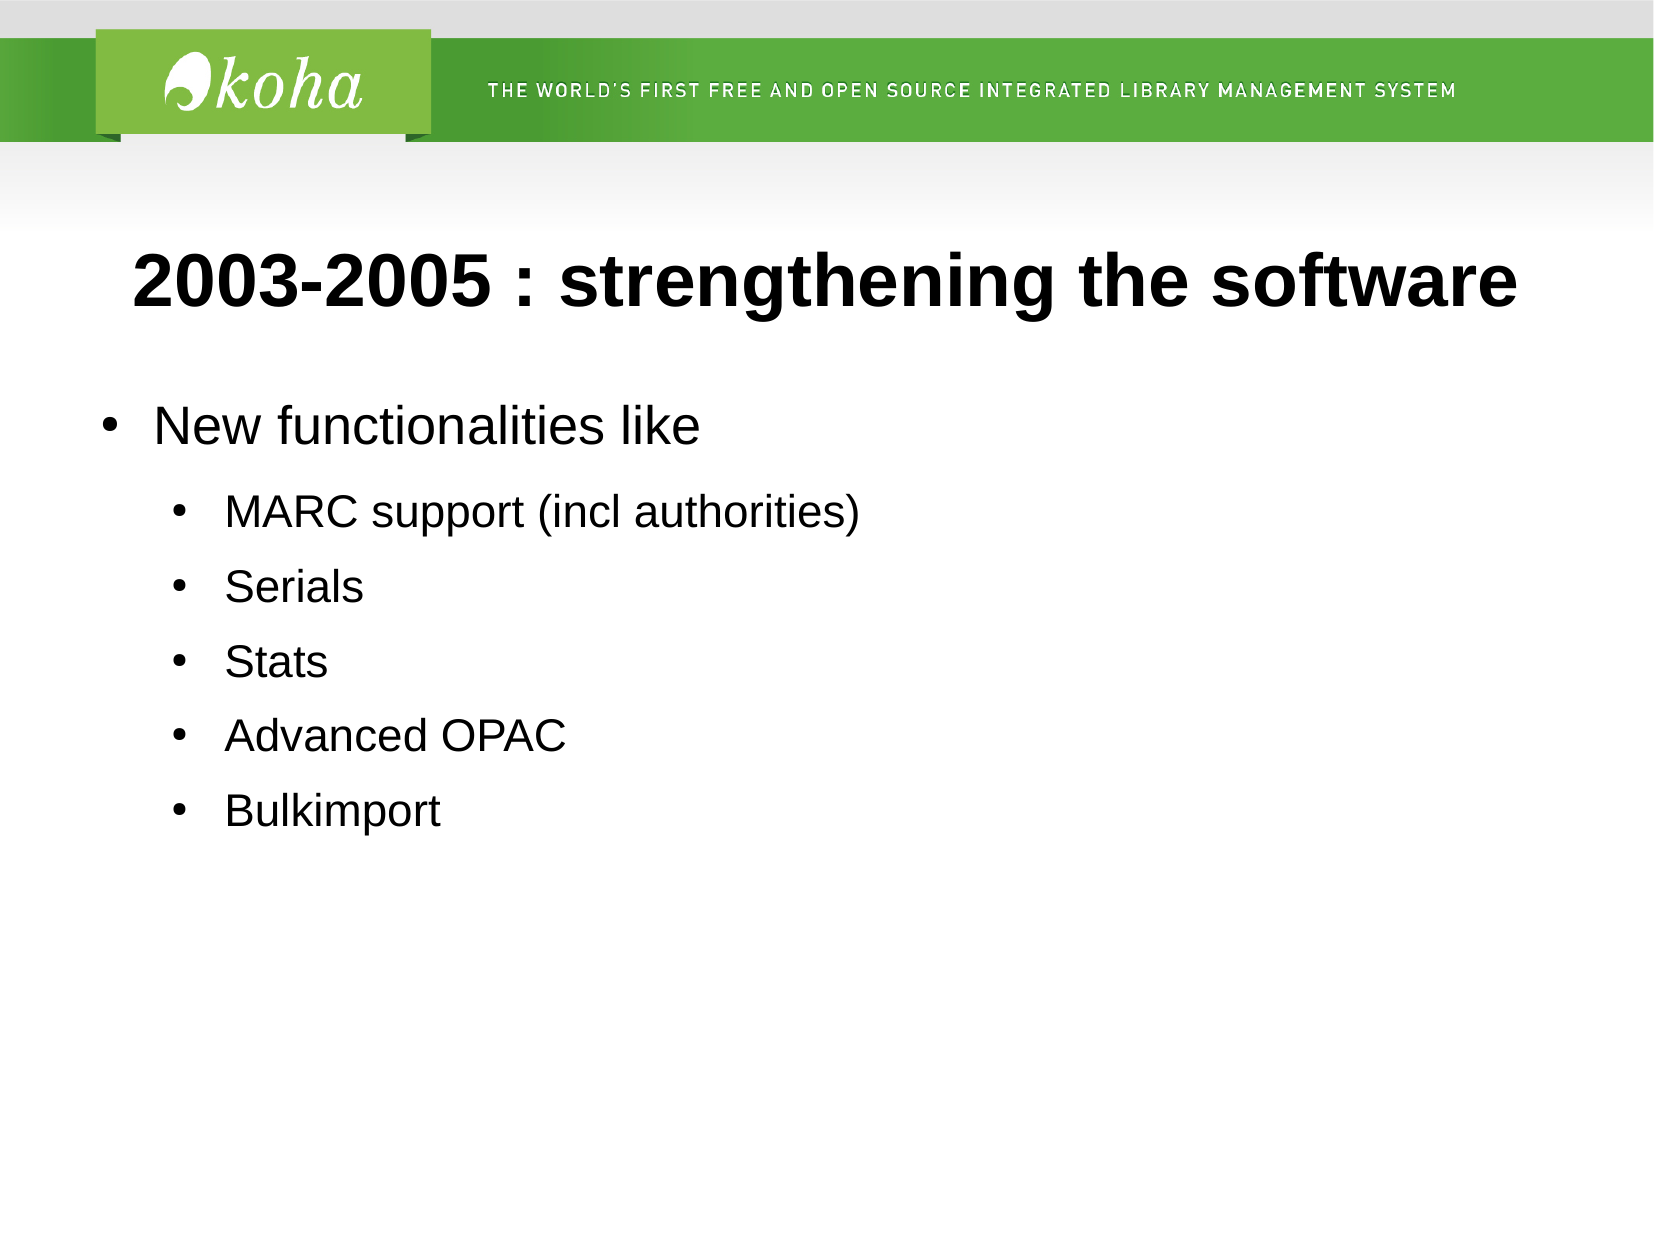

# 2003-2005 : strengthening the software
New functionalities like
MARC support (incl authorities)
Serials
Stats
Advanced OPAC
Bulkimport